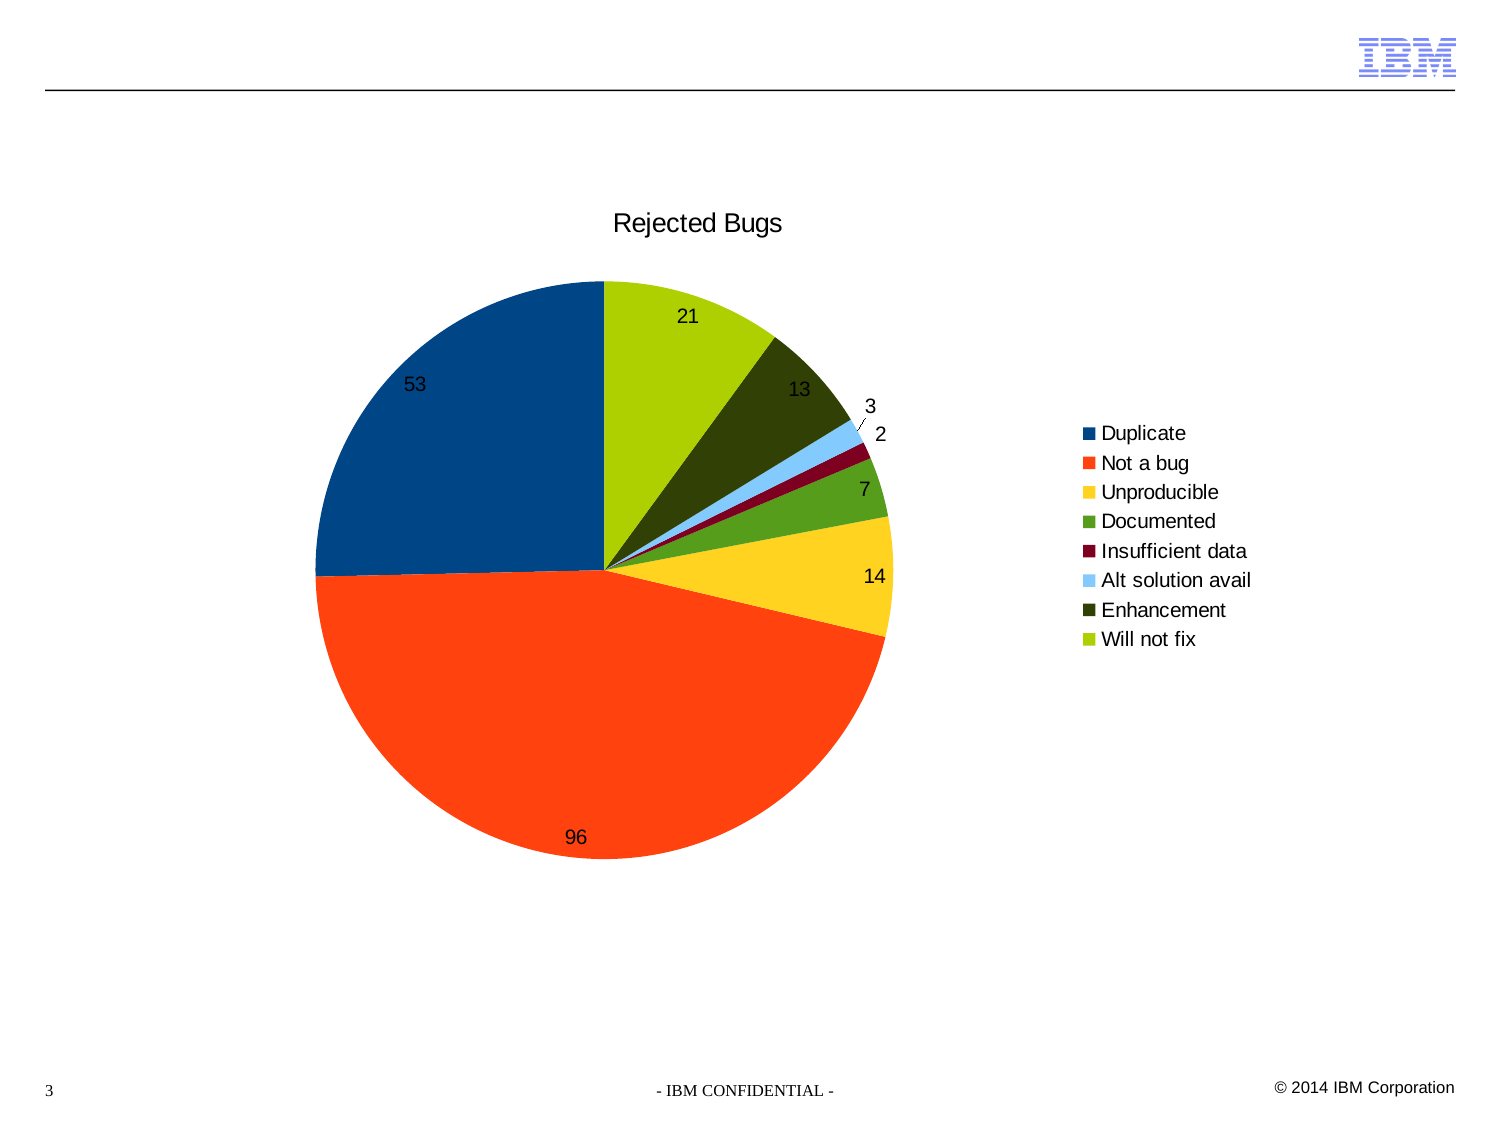

### Chart: Rejected Bugs
| Category | Column 1 |
|---|---|
| Duplicate | 53.0 |
| Not a bug | 96.0 |
| Unproducible | 14.0 |
| Documented | 7.0 |
| Insufficient data | 2.0 |
| Alt solution avail | 3.0 |
| Enhancement | 13.0 |
| Will not fix | 21.0 |3